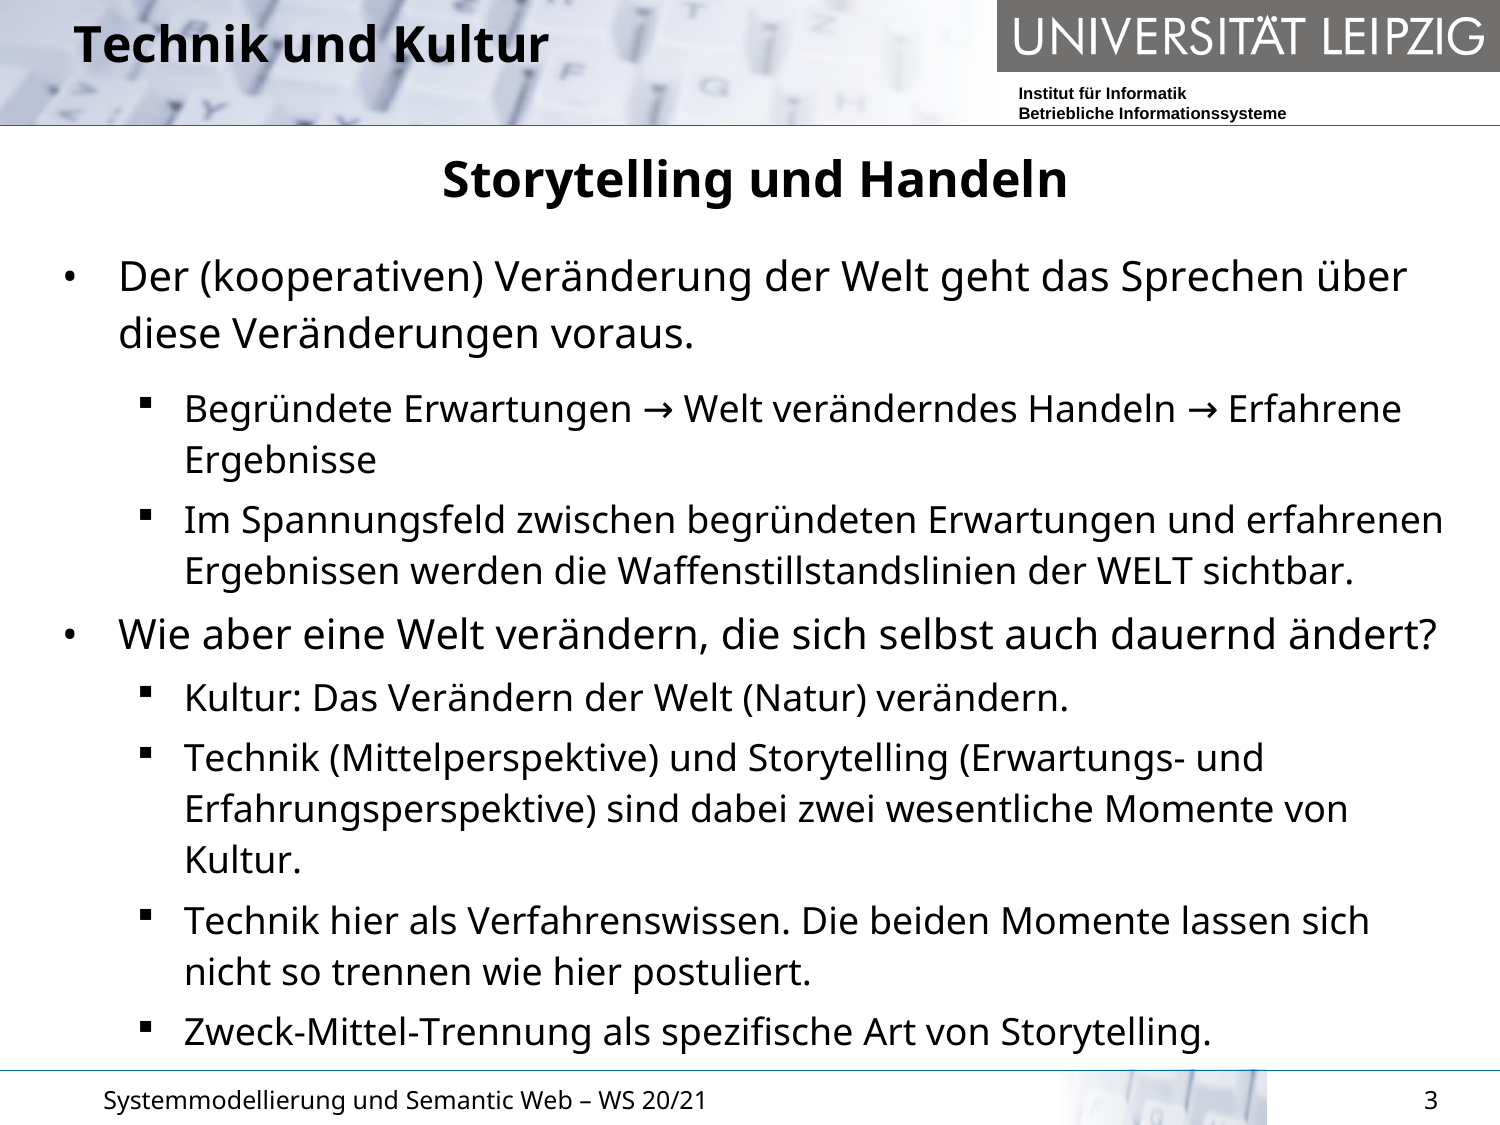

Technik und Kultur
# Storytelling und Handeln
Der (kooperativen) Veränderung der Welt geht das Sprechen über diese Veränderungen voraus.
Begründete Erwartungen → Welt veränderndes Handeln → Erfahrene Ergebnisse
Im Spannungsfeld zwischen begründeten Erwartungen und erfahrenen Ergebnissen werden die Waffenstillstandslinien der WELT sichtbar.
Wie aber eine Welt verändern, die sich selbst auch dauernd ändert?
Kultur: Das Verändern der Welt (Natur) verändern.
Technik (Mittelperspektive) und Storytelling (Erwartungs- und Erfahrungsperspektive) sind dabei zwei wesentliche Momente von Kultur.
Technik hier als Verfahrenswissen. Die beiden Momente lassen sich nicht so trennen wie hier postuliert.
Zweck-Mittel-Trennung als spezifische Art von Storytelling.
Systemmodellierung und Semantic Web – WS 20/21
3